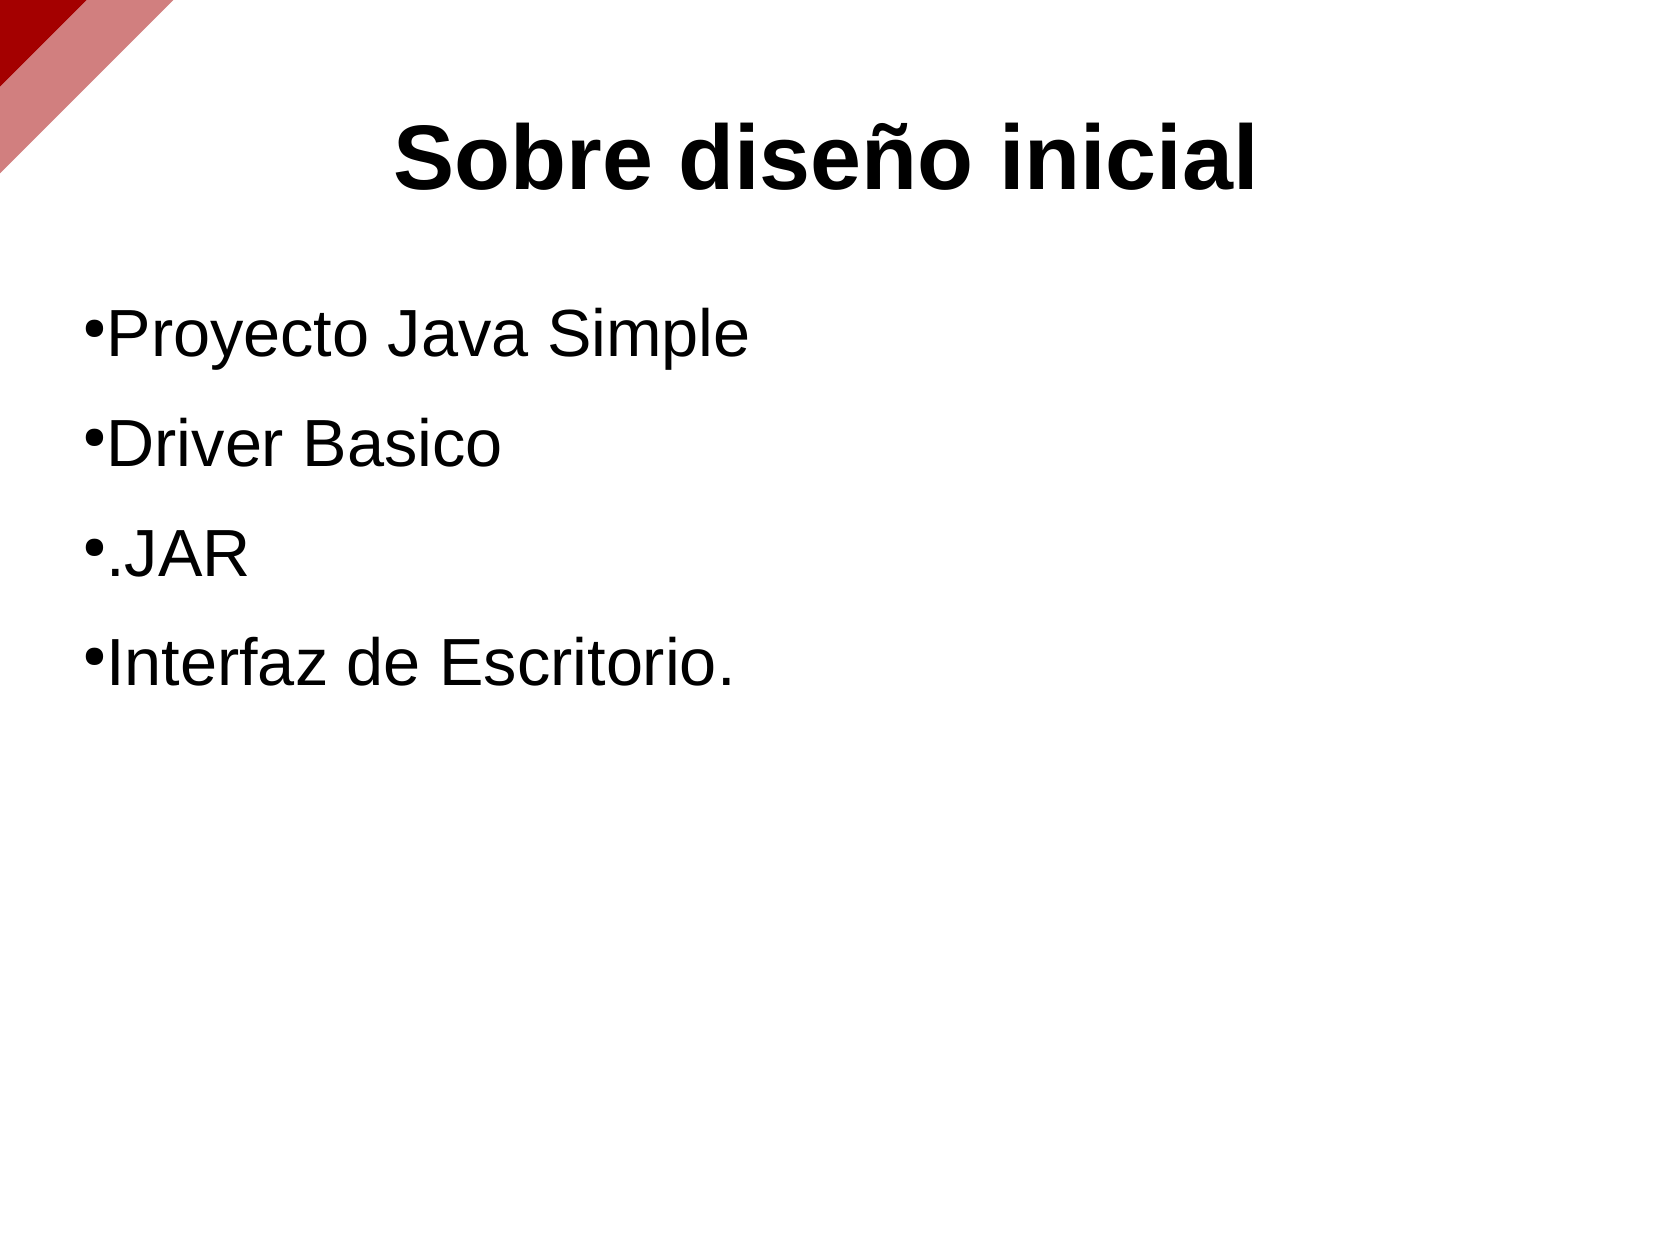

# Sobre diseño inicial
Proyecto Java Simple
Driver Basico
.JAR
Interfaz de Escritorio.